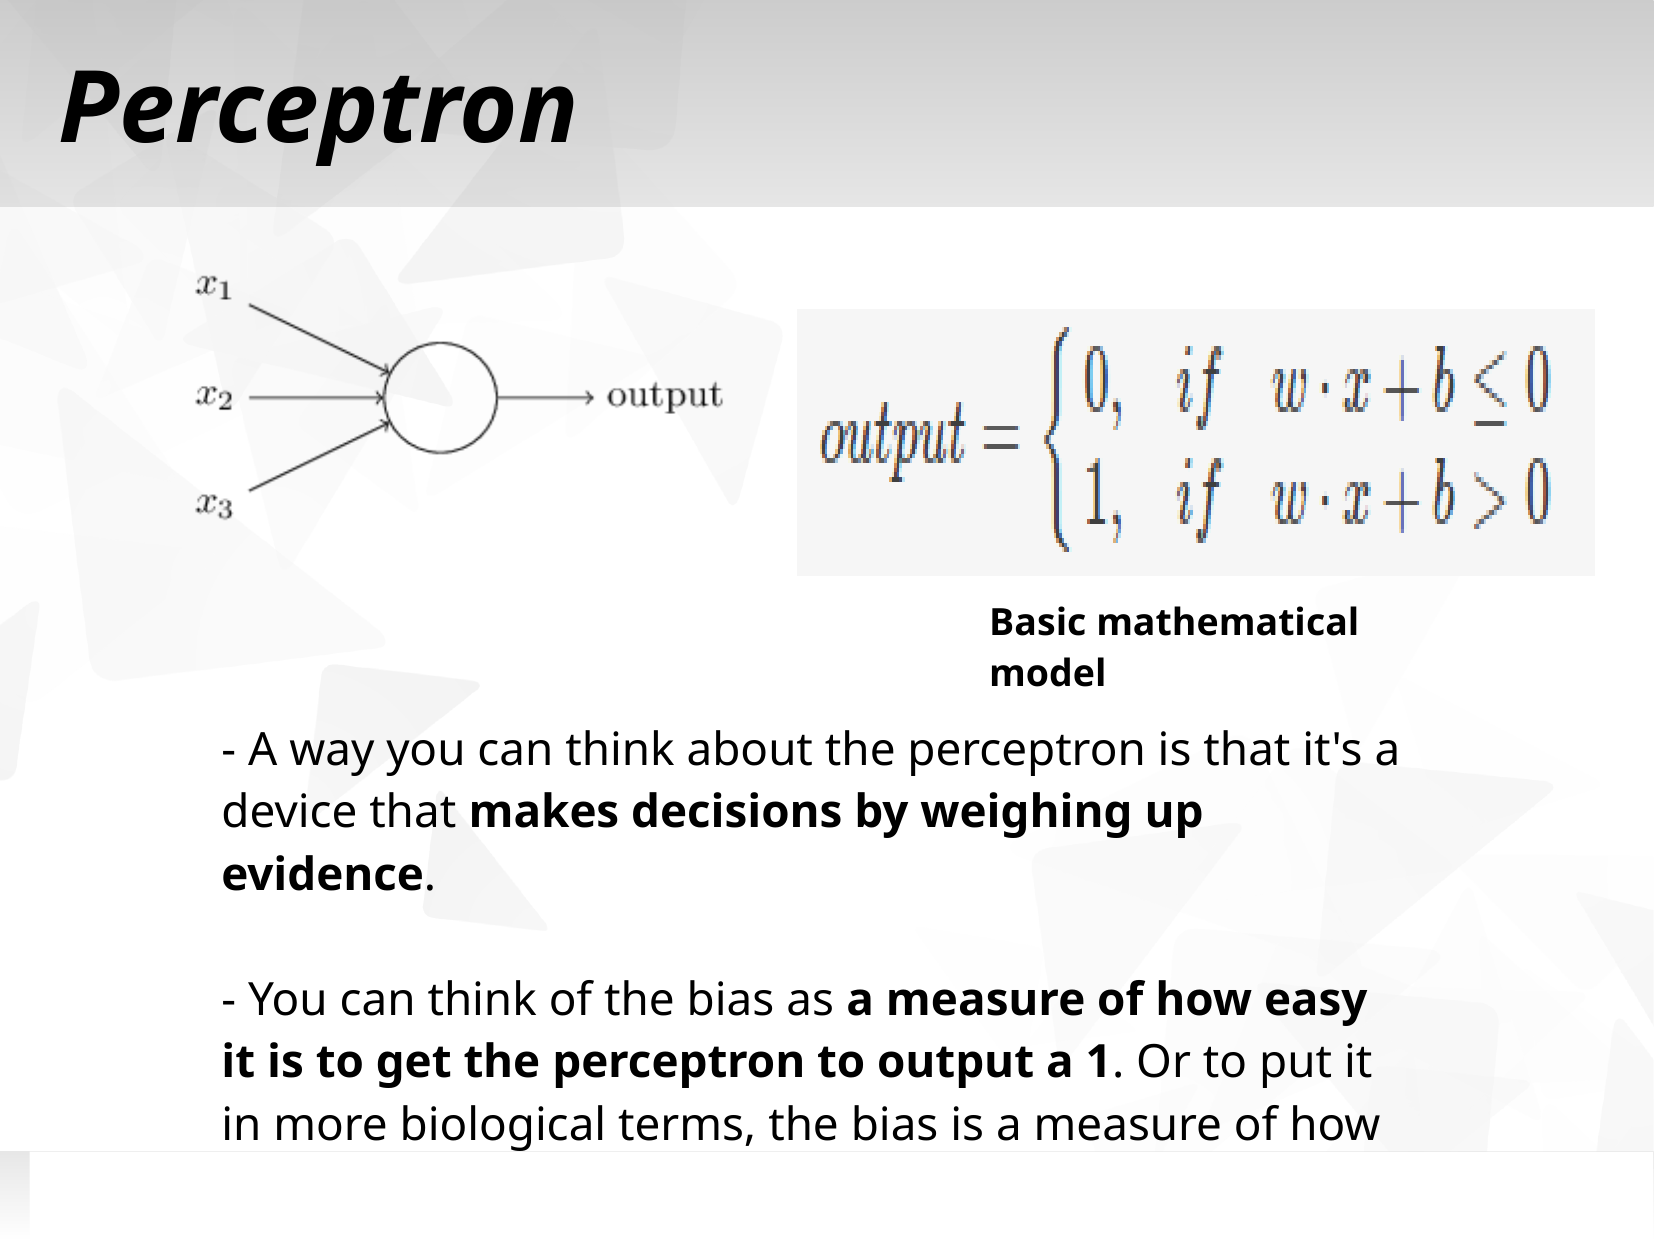

# Perceptron
Basic mathematical model
- A way you can think about the perceptron is that it's a device that makes decisions by weighing up evidence.
- You can think of the bias as a measure of how easy it is to get the perceptron to output a 1. Or to put it in more biological terms, the bias is a measure of how easy it is to get the perceptron to fire.
3
LibreOffice Productivity Suite